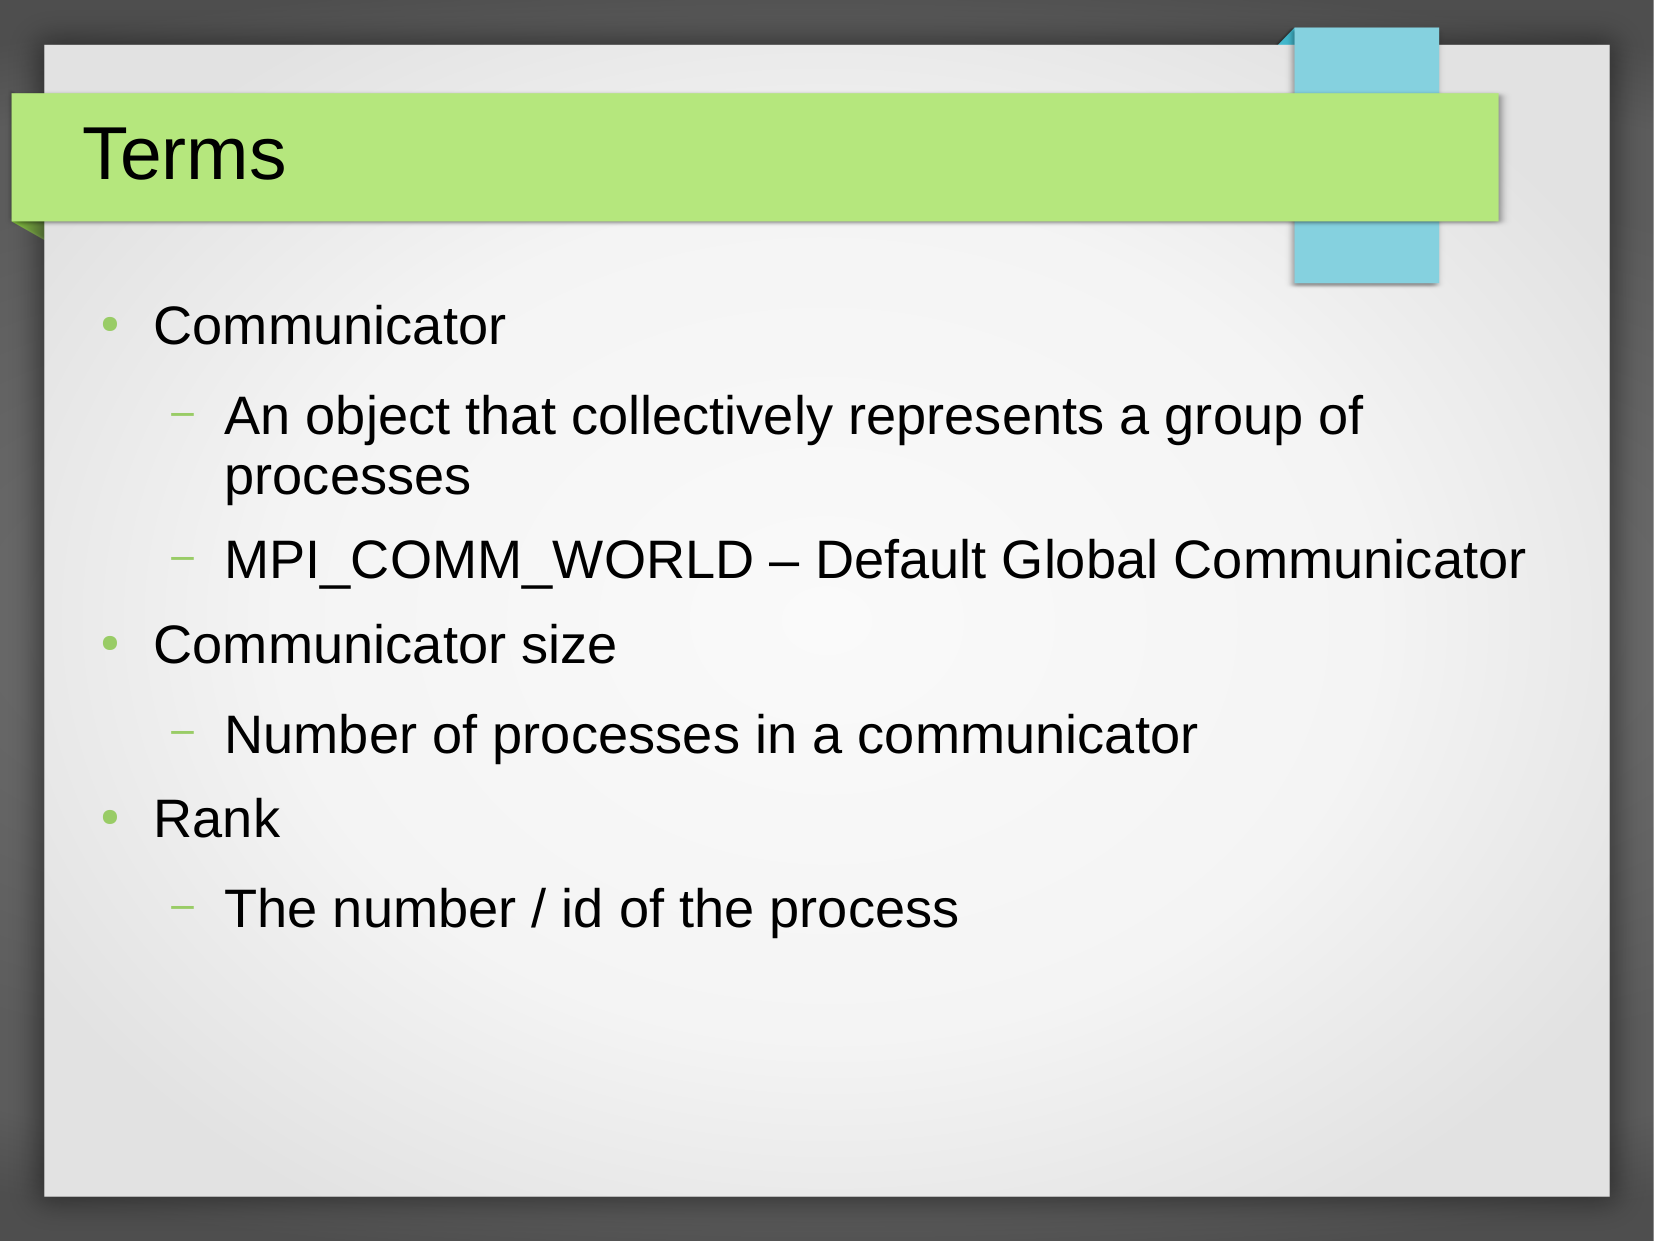

# Terms
Communicator
An object that collectively represents a group of processes
MPI_COMM_WORLD – Default Global Communicator
Communicator size
Number of processes in a communicator
Rank
The number / id of the process